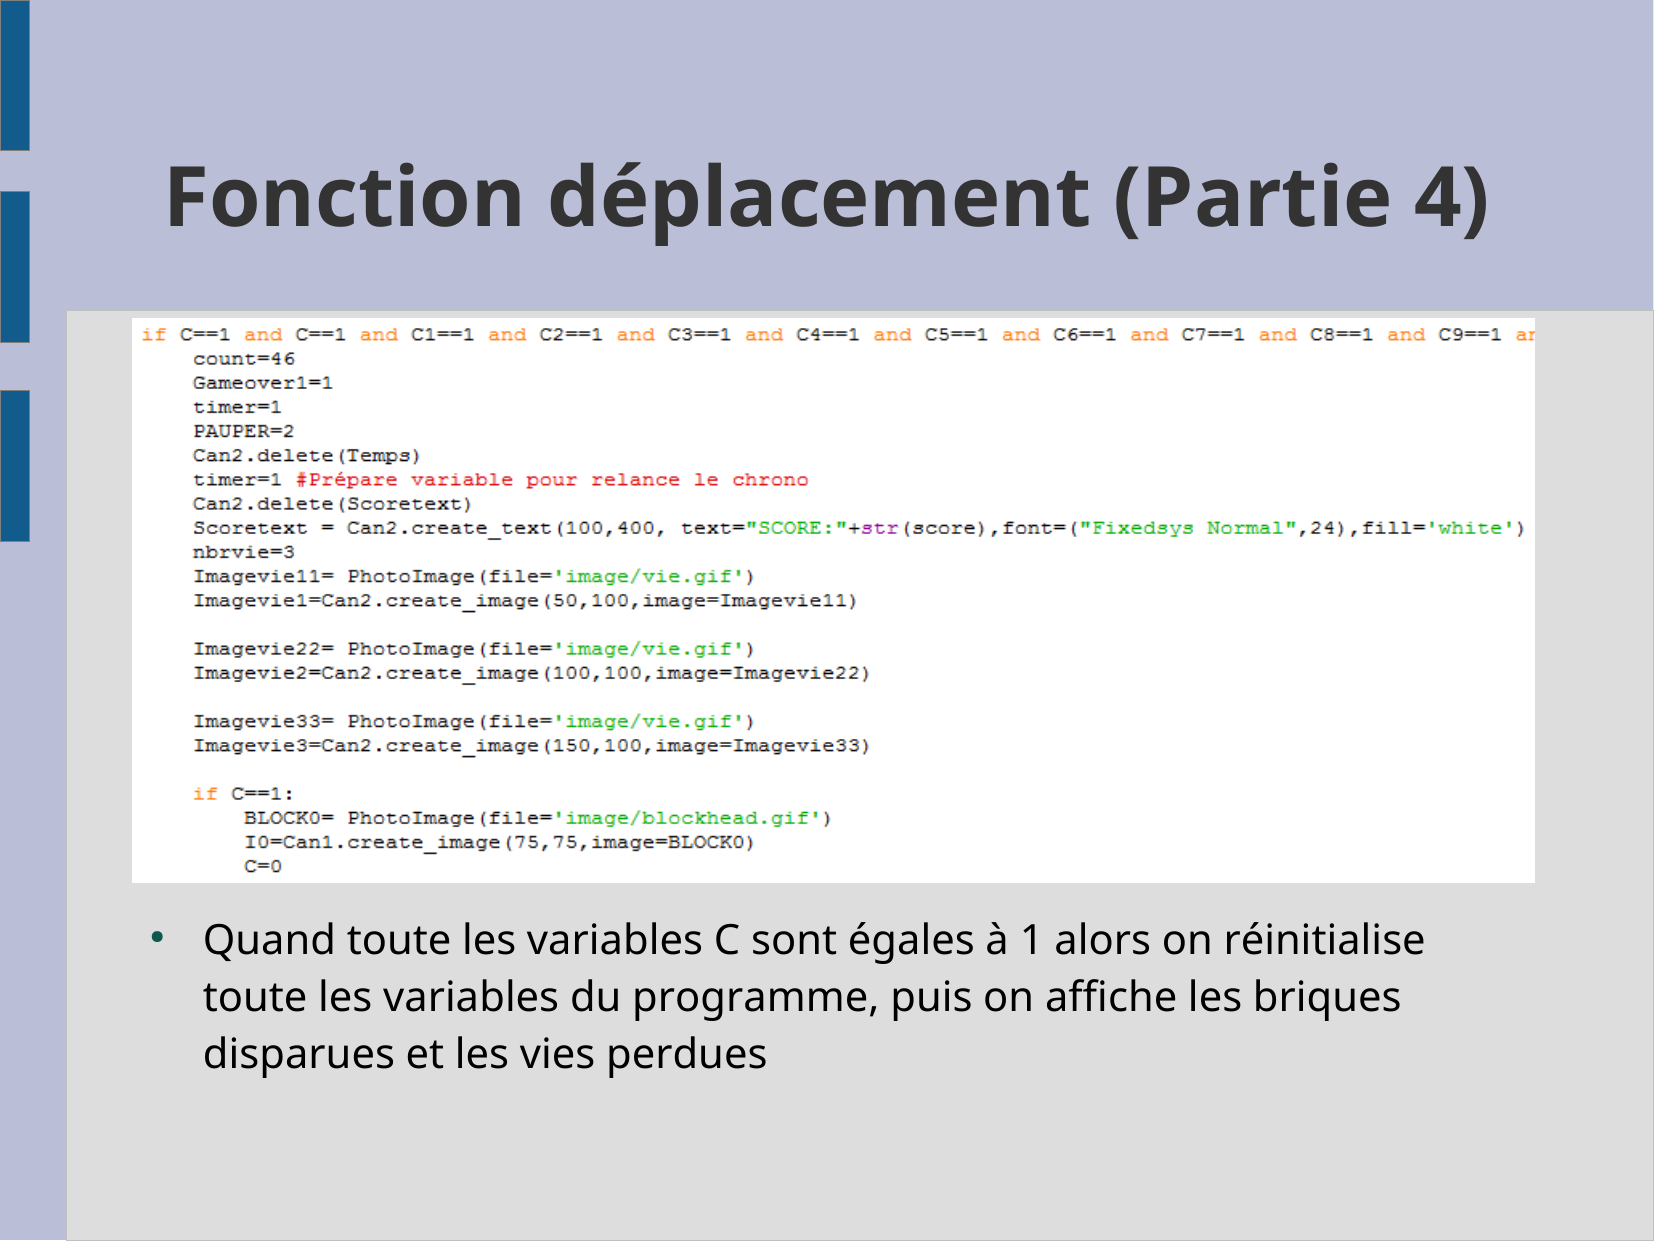

# Fonction déplacement (Partie 4)
Quand toute les variables C sont égales à 1 alors on réinitialise toute les variables du programme, puis on affiche les briques disparues et les vies perdues